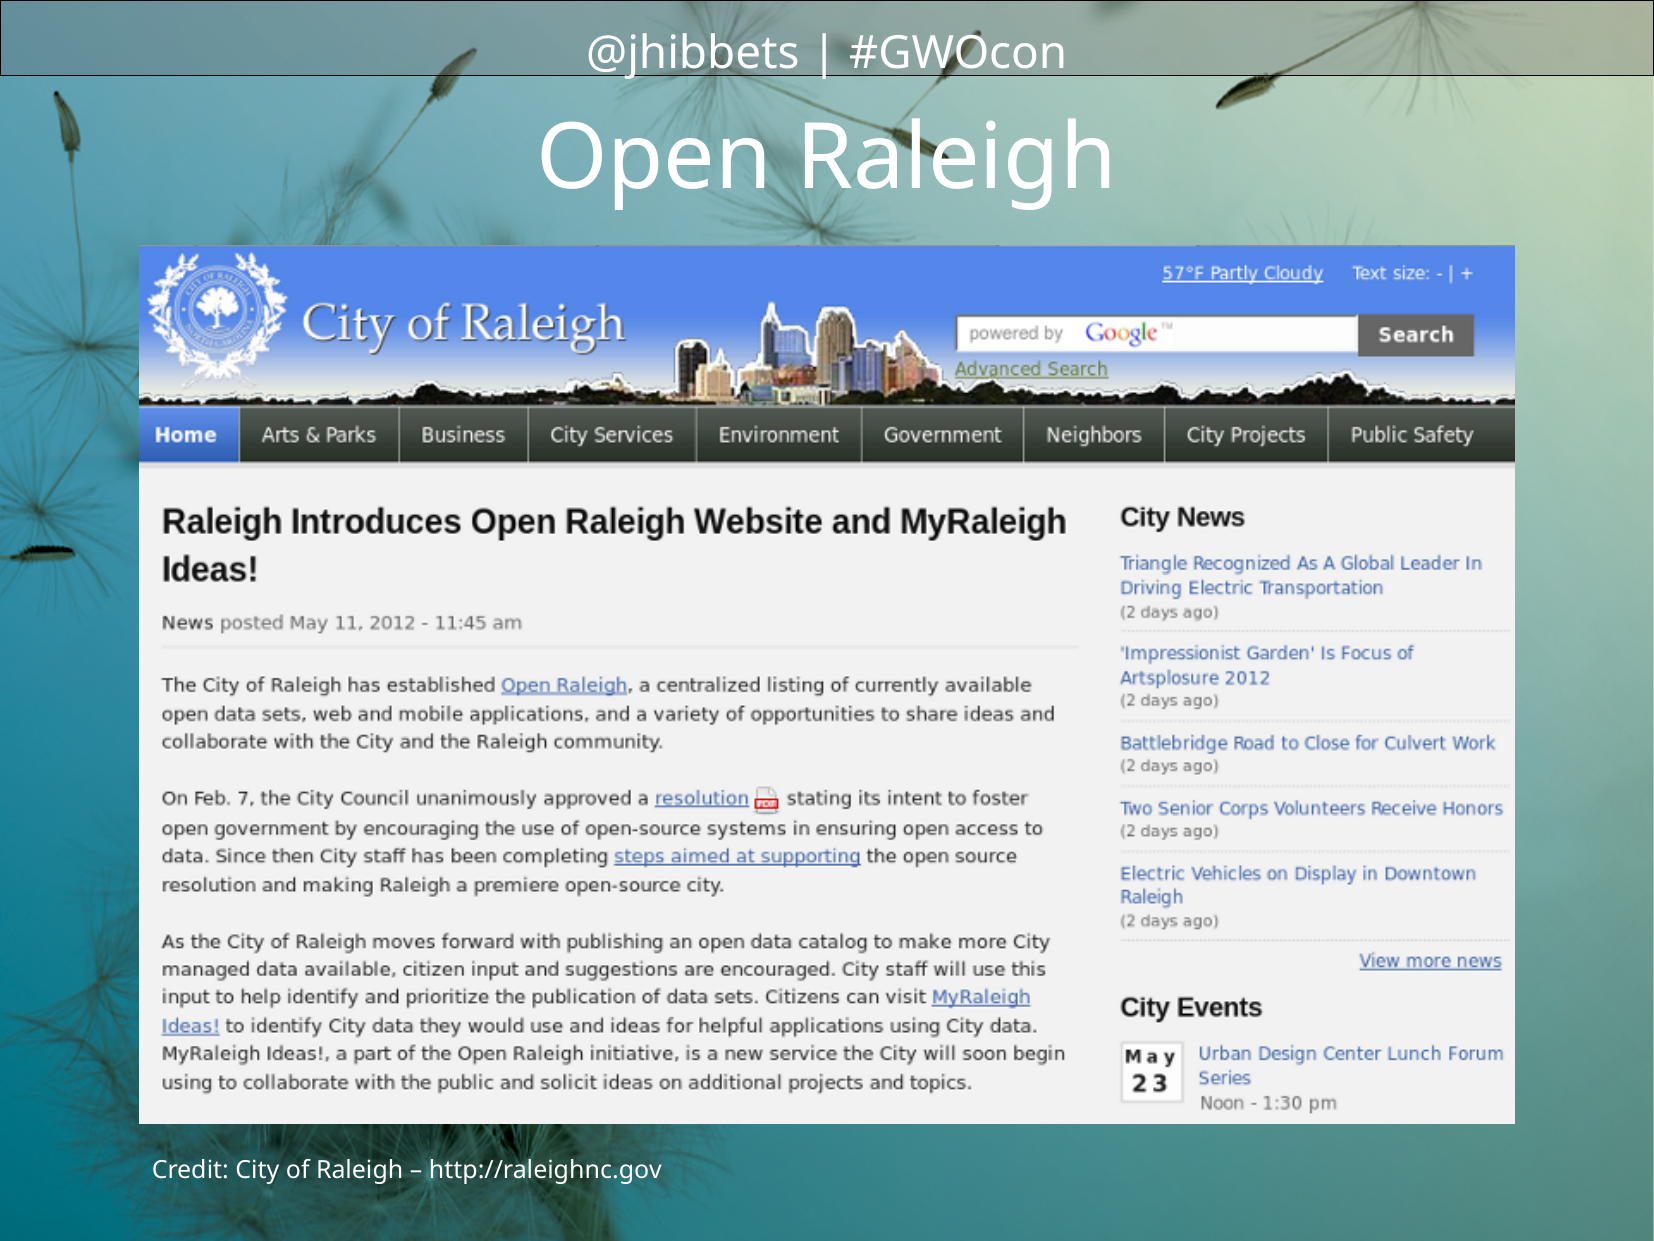

# Open Raleigh
Credit: City of Raleigh – http://raleighnc.gov